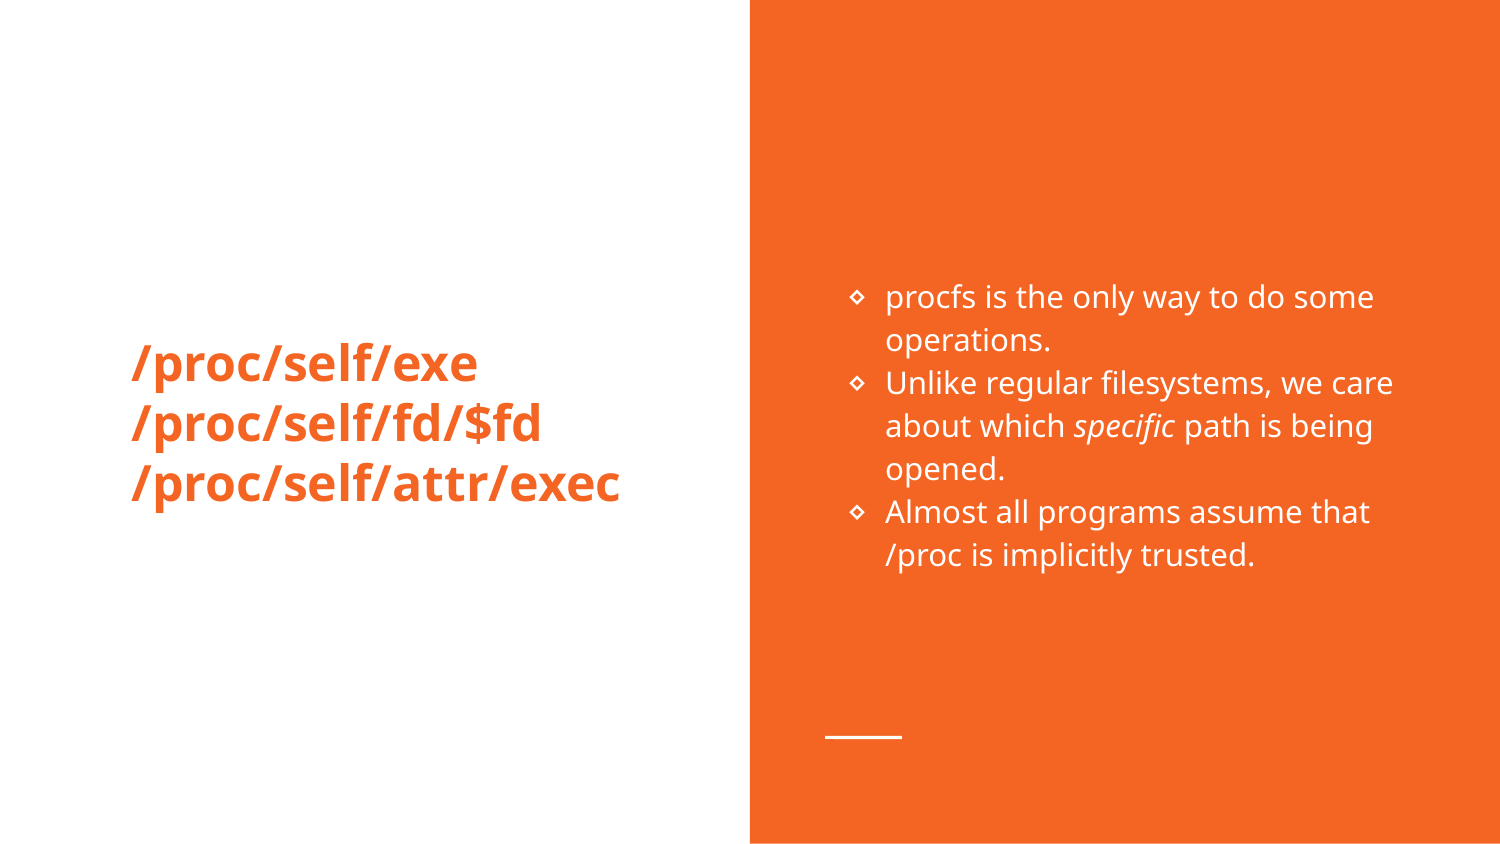

procfs is the only way to do some operations.
Unlike regular filesystems, we care about which specific path is being opened.
Almost all programs assume that /proc is implicitly trusted.
# /proc/self/exe /proc/self/fd/$fd /proc/self/attr/exec